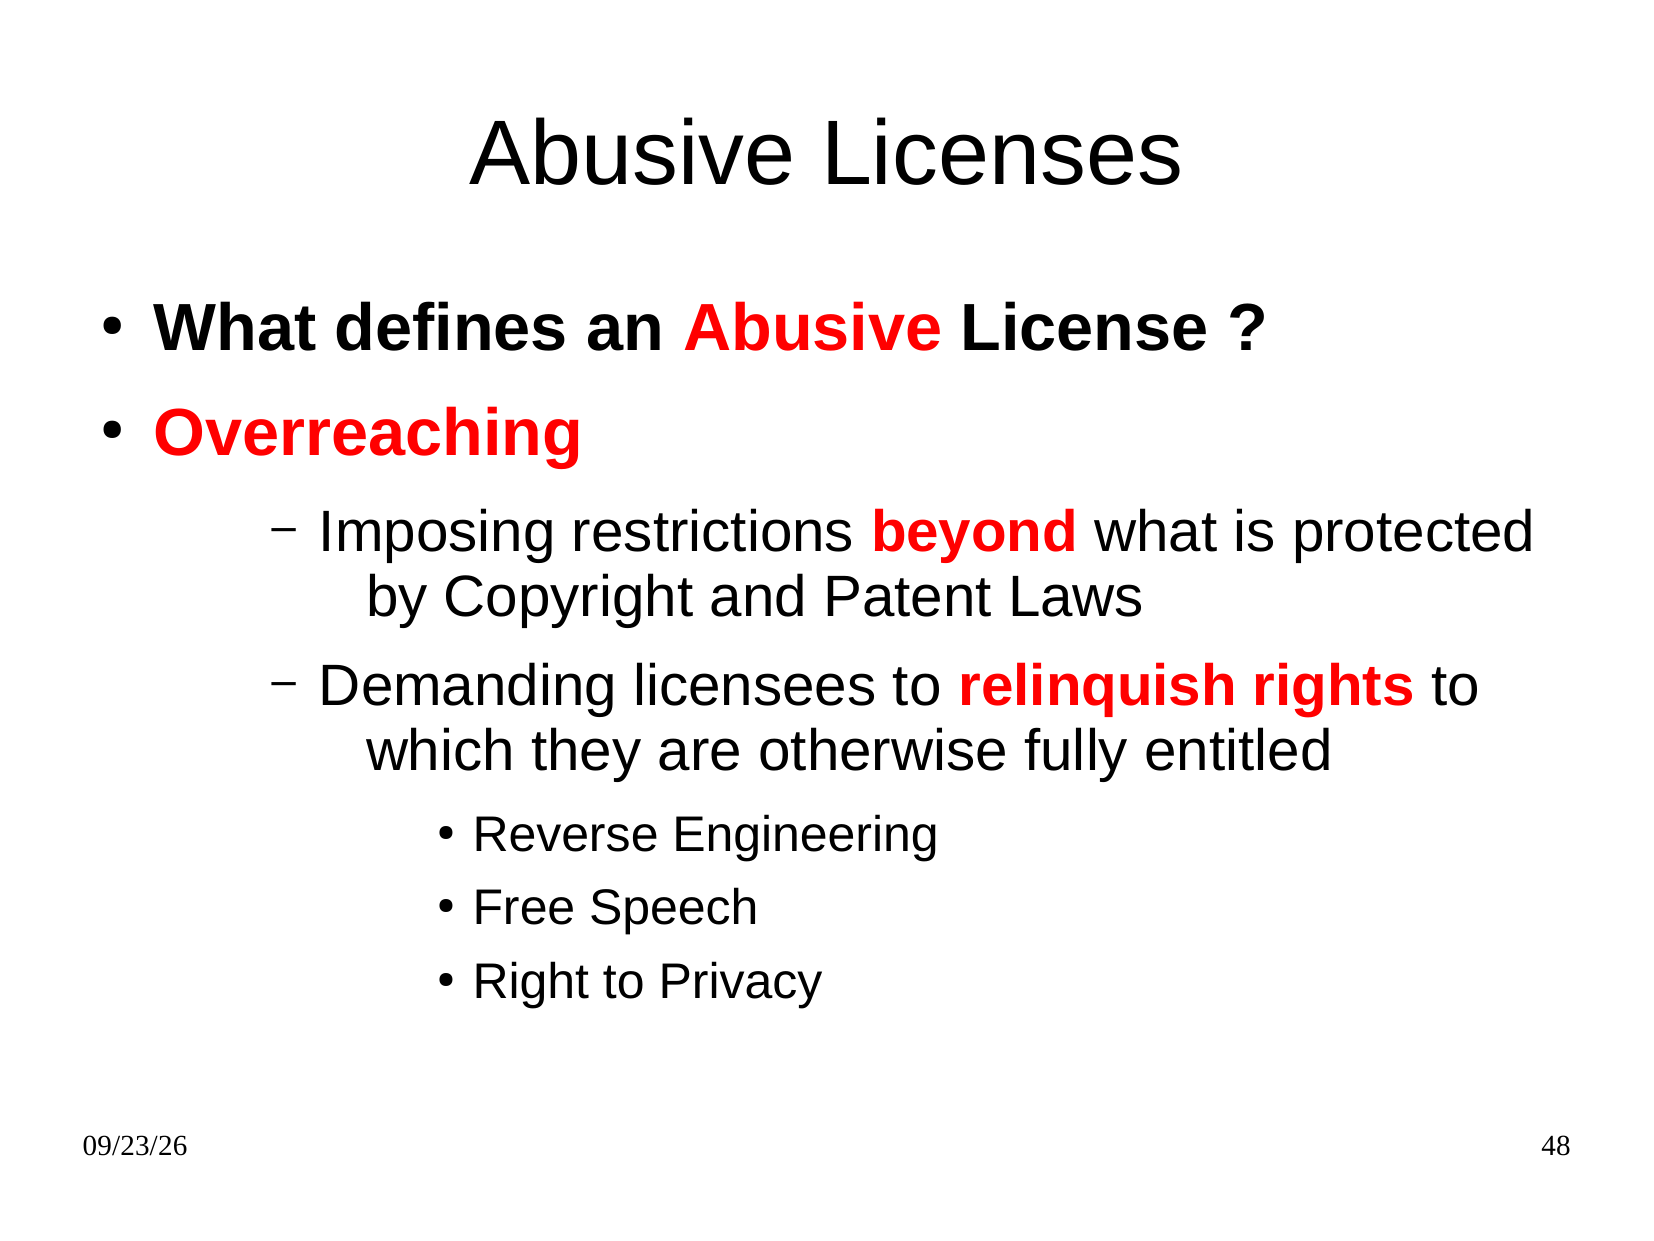

# Abusive Licenses
What defines an Abusive License ?
Overreaching
Imposing restrictions beyond what is protected by Copyright and Patent Laws
Demanding licensees to relinquish rights to which they are otherwise fully entitled
Reverse Engineering
Free Speech
Right to Privacy
48